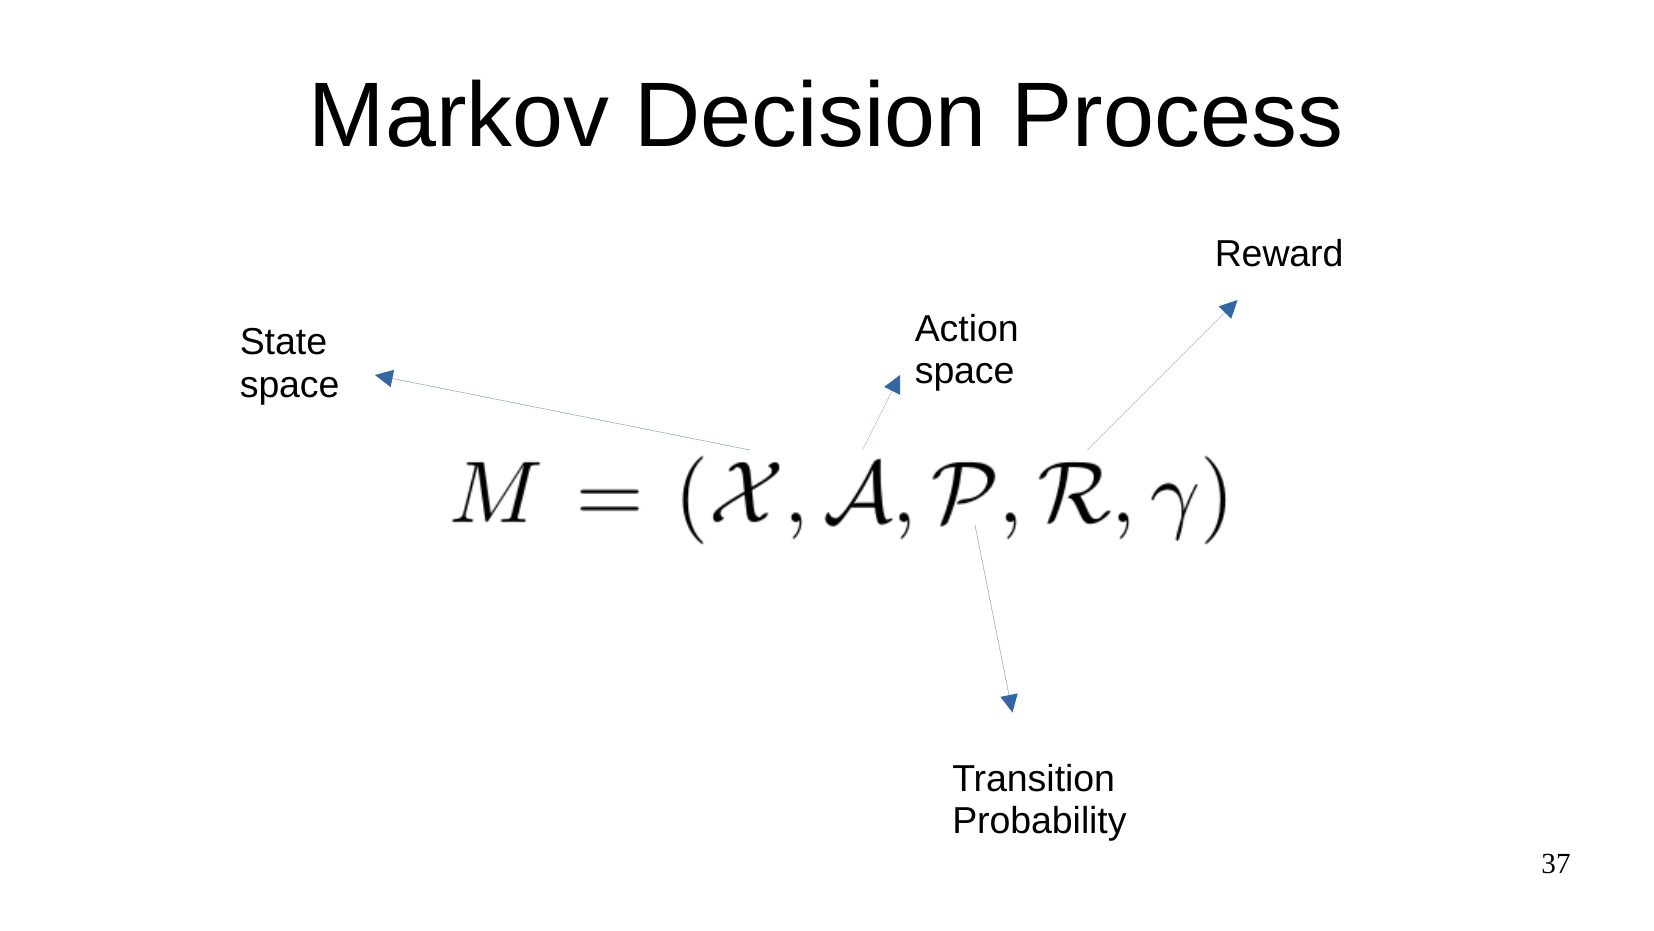

# Markov Decision Process
Reward
Action space
State space
Transition
Probability
37